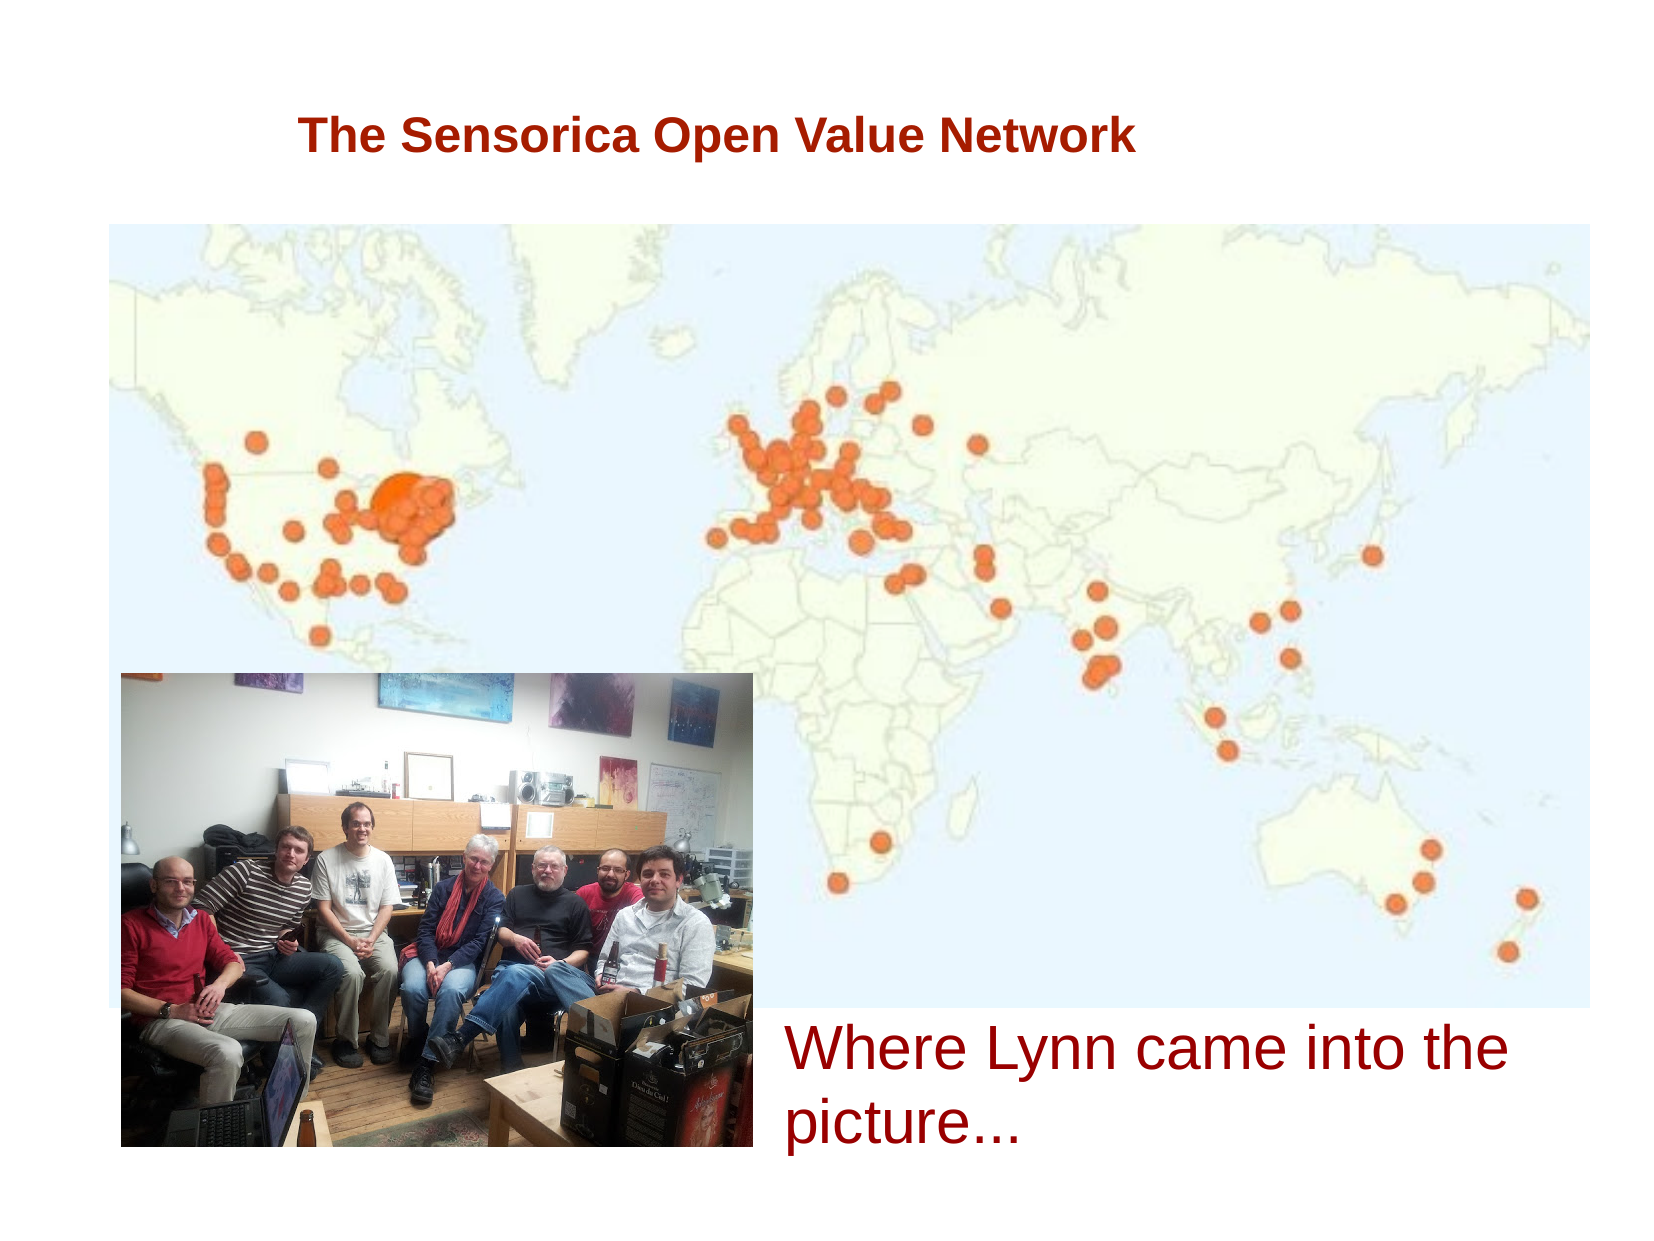

The Sensorica Open Value Network
Where Lynn came into the picture...